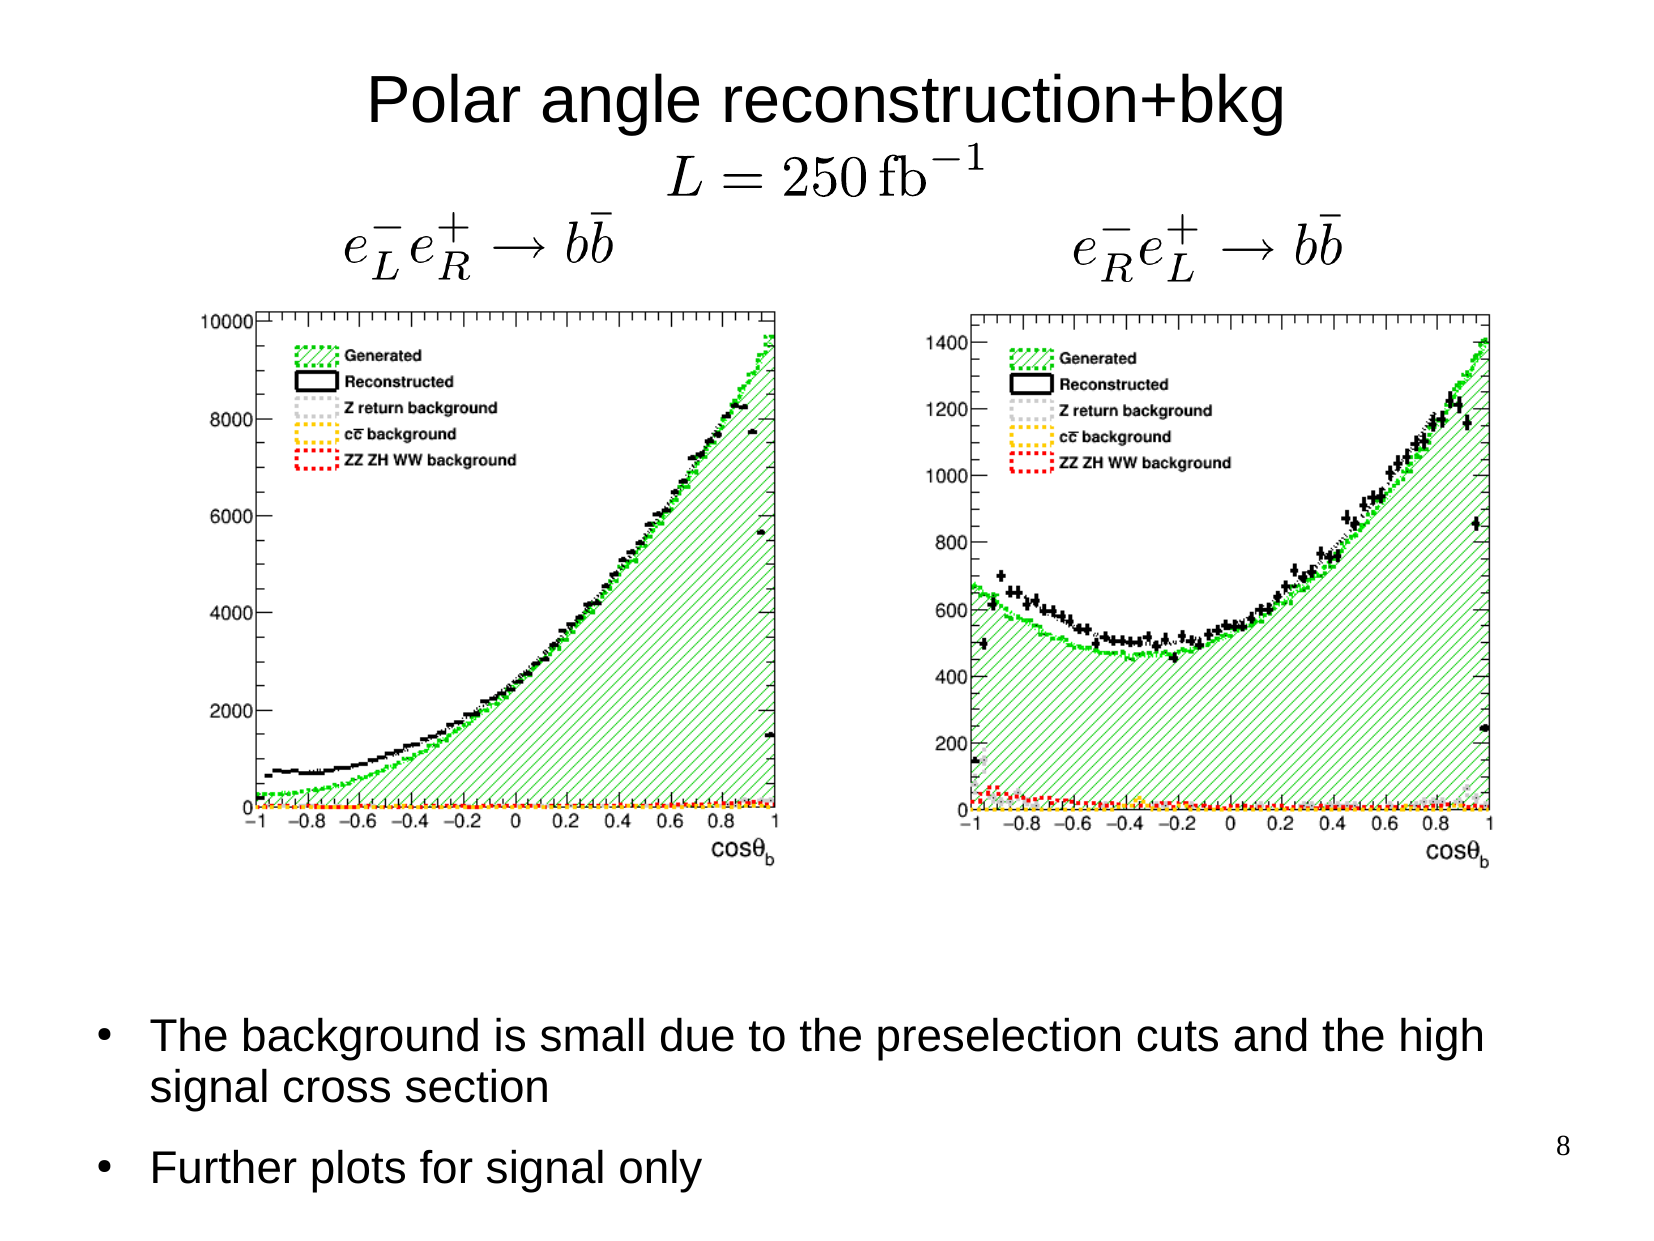

# Polar angle reconstruction+bkg
The background is small due to the preselection cuts and the high signal cross section
Further plots for signal only
8